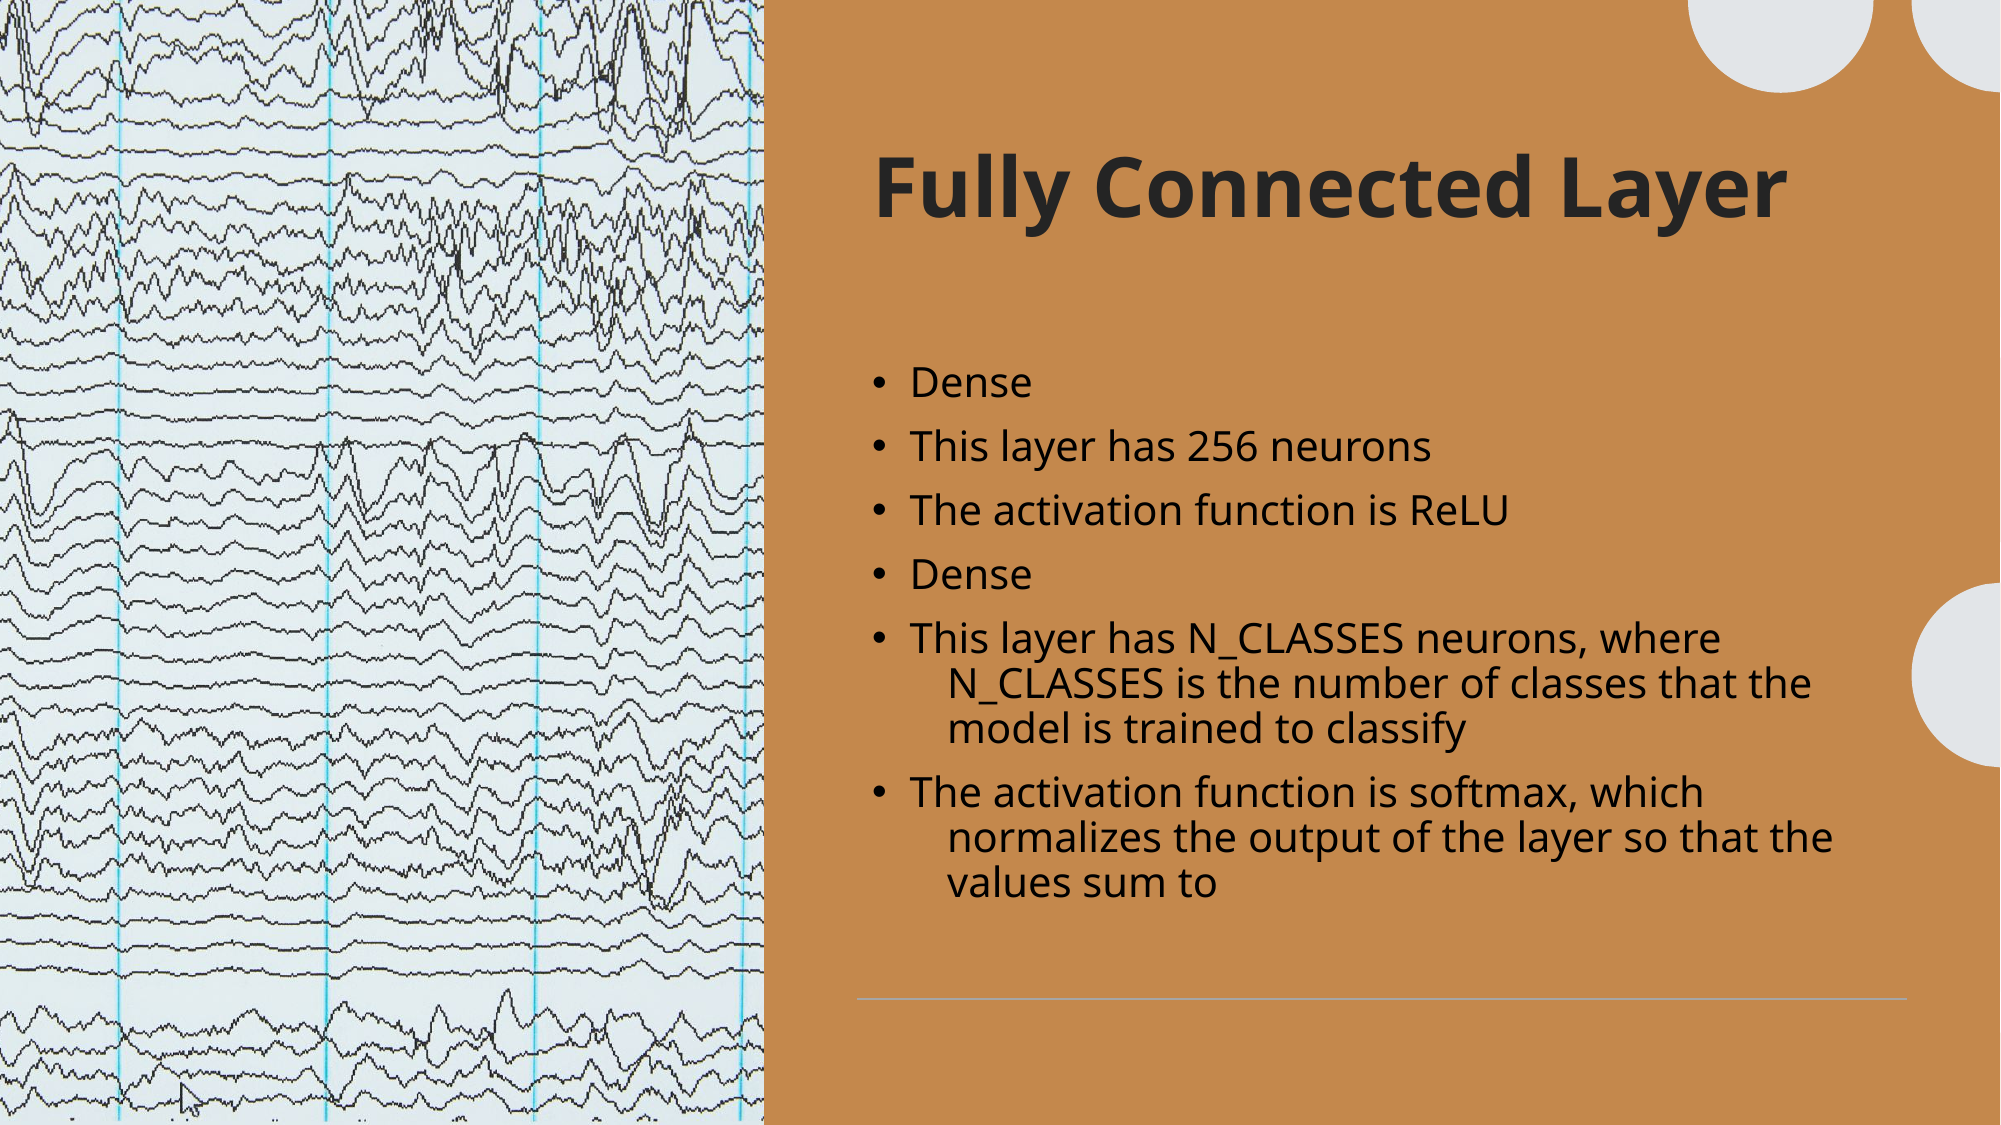

# Fully Connected Layer
Dense
This layer has 256 neurons
The activation function is ReLU
Dense
This layer has N_CLASSES neurons, where N_CLASSES is the number of classes that the model is trained to classify
The activation function is softmax, which normalizes the output of the layer so that the values sum to